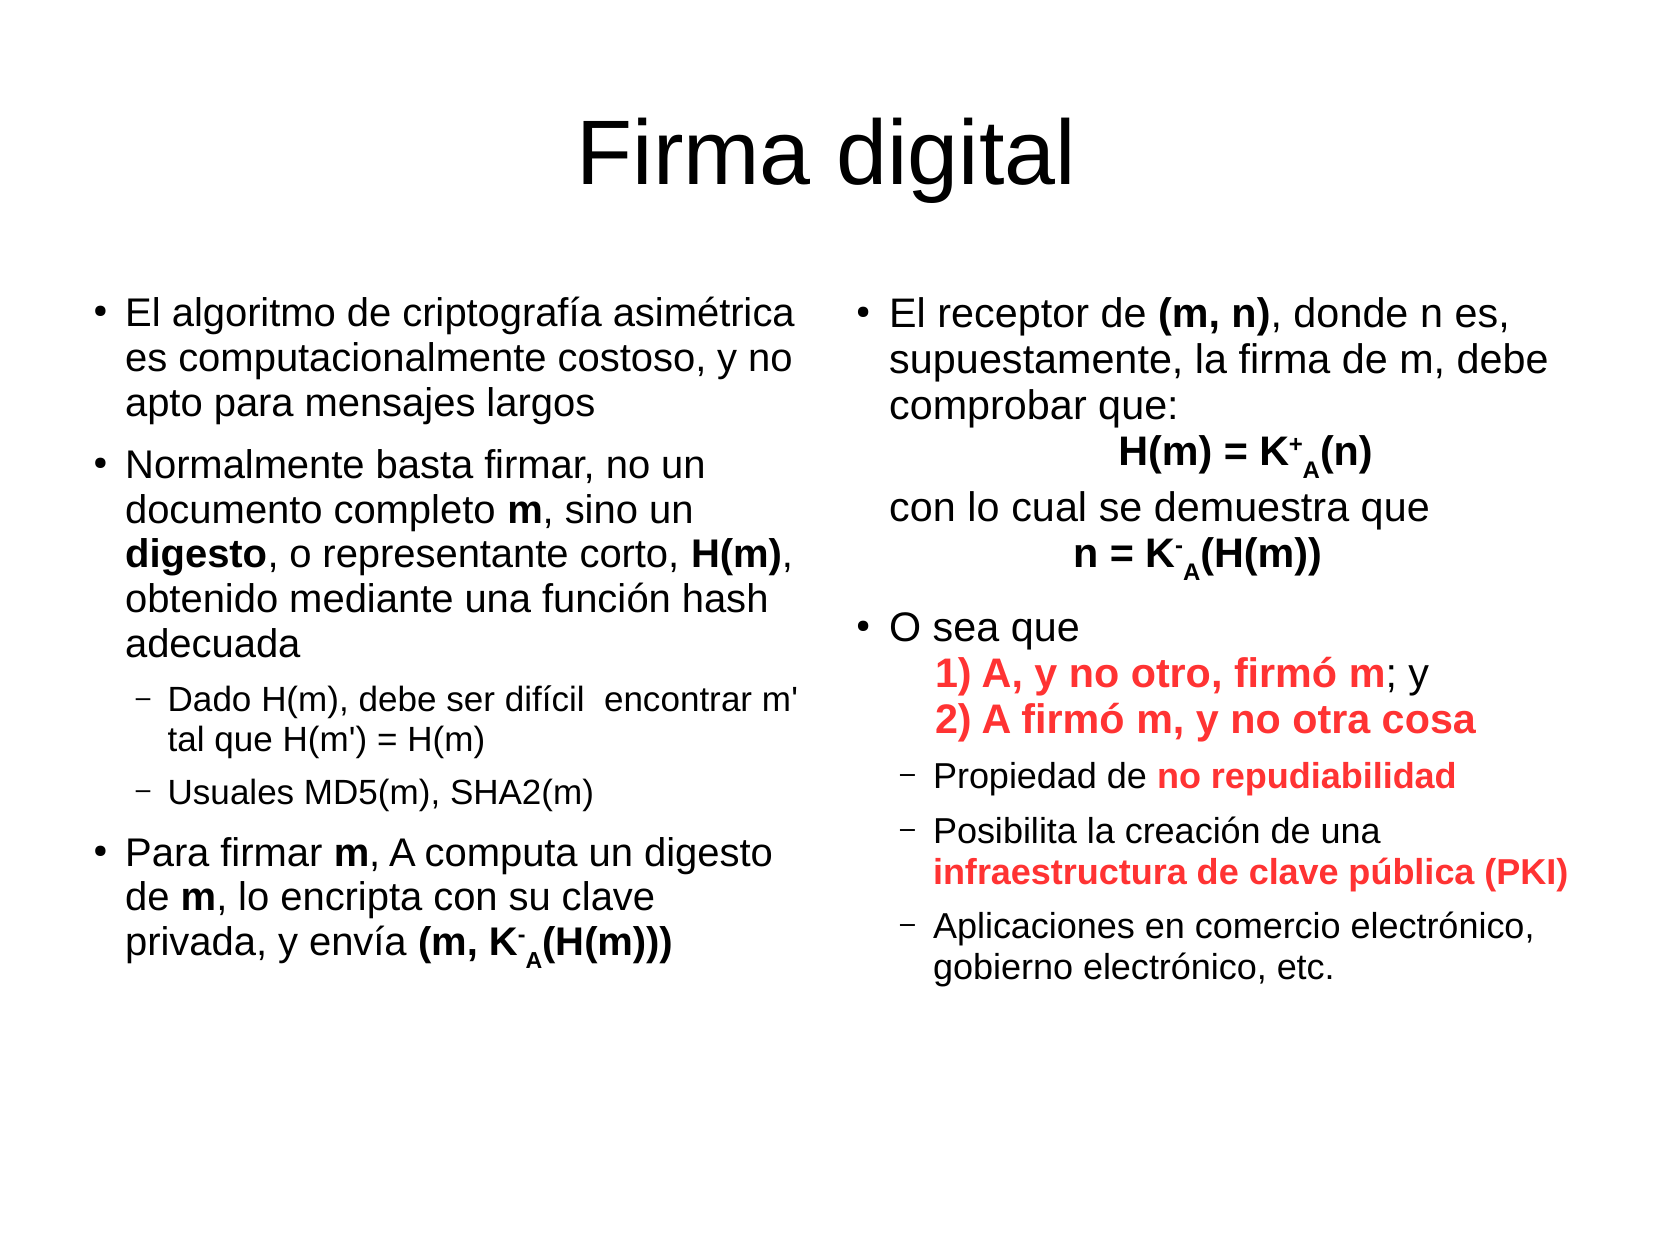

# Firma digital
El algoritmo de criptografía asimétrica es computacionalmente costoso, y no apto para mensajes largos
Normalmente basta firmar, no un documento completo m, sino un digesto, o representante corto, H(m), obtenido mediante una función hash adecuada
Dado H(m), debe ser difícil encontrar m' tal que H(m') = H(m)
Usuales MD5(m), SHA2(m)
Para firmar m, A computa un digesto de m, lo encripta con su clave privada, y envía (m, K-A(H(m)))
El receptor de (m, n), donde n es, supuestamente, la firma de m, debe comprobar que:
		 		 H(m) = K+A(n)
con lo cual se demuestra que
 n = K-A(H(m))
O sea que
	1) A, y no otro, firmó m; y
	2) A firmó m, y no otra cosa
Propiedad de no repudiabilidad
Posibilita la creación de una infraestructura de clave pública (PKI)
Aplicaciones en comercio electrónico, gobierno electrónico, etc.